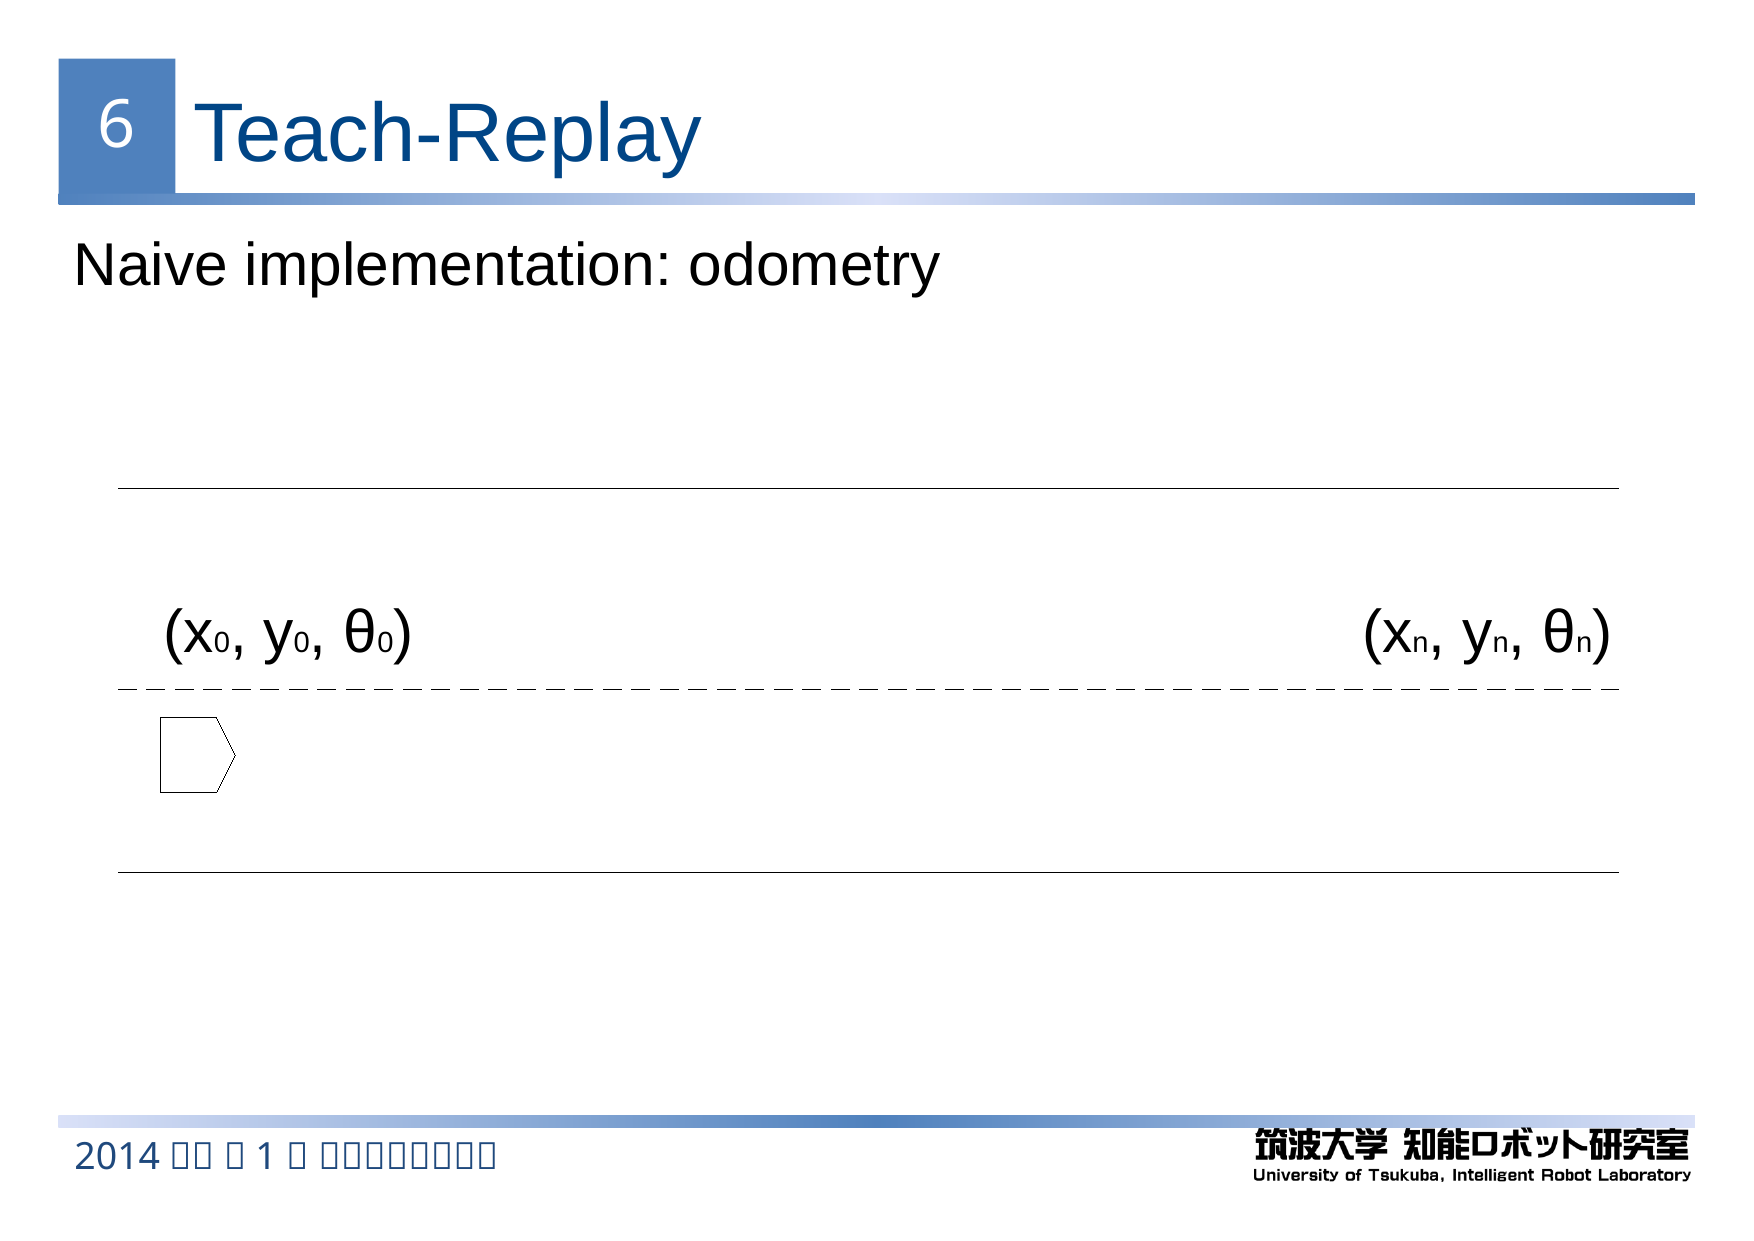

# Teach-Replay
Naive implementation: odometry
(x0, y0, θ0)
(xn, yn, θn)